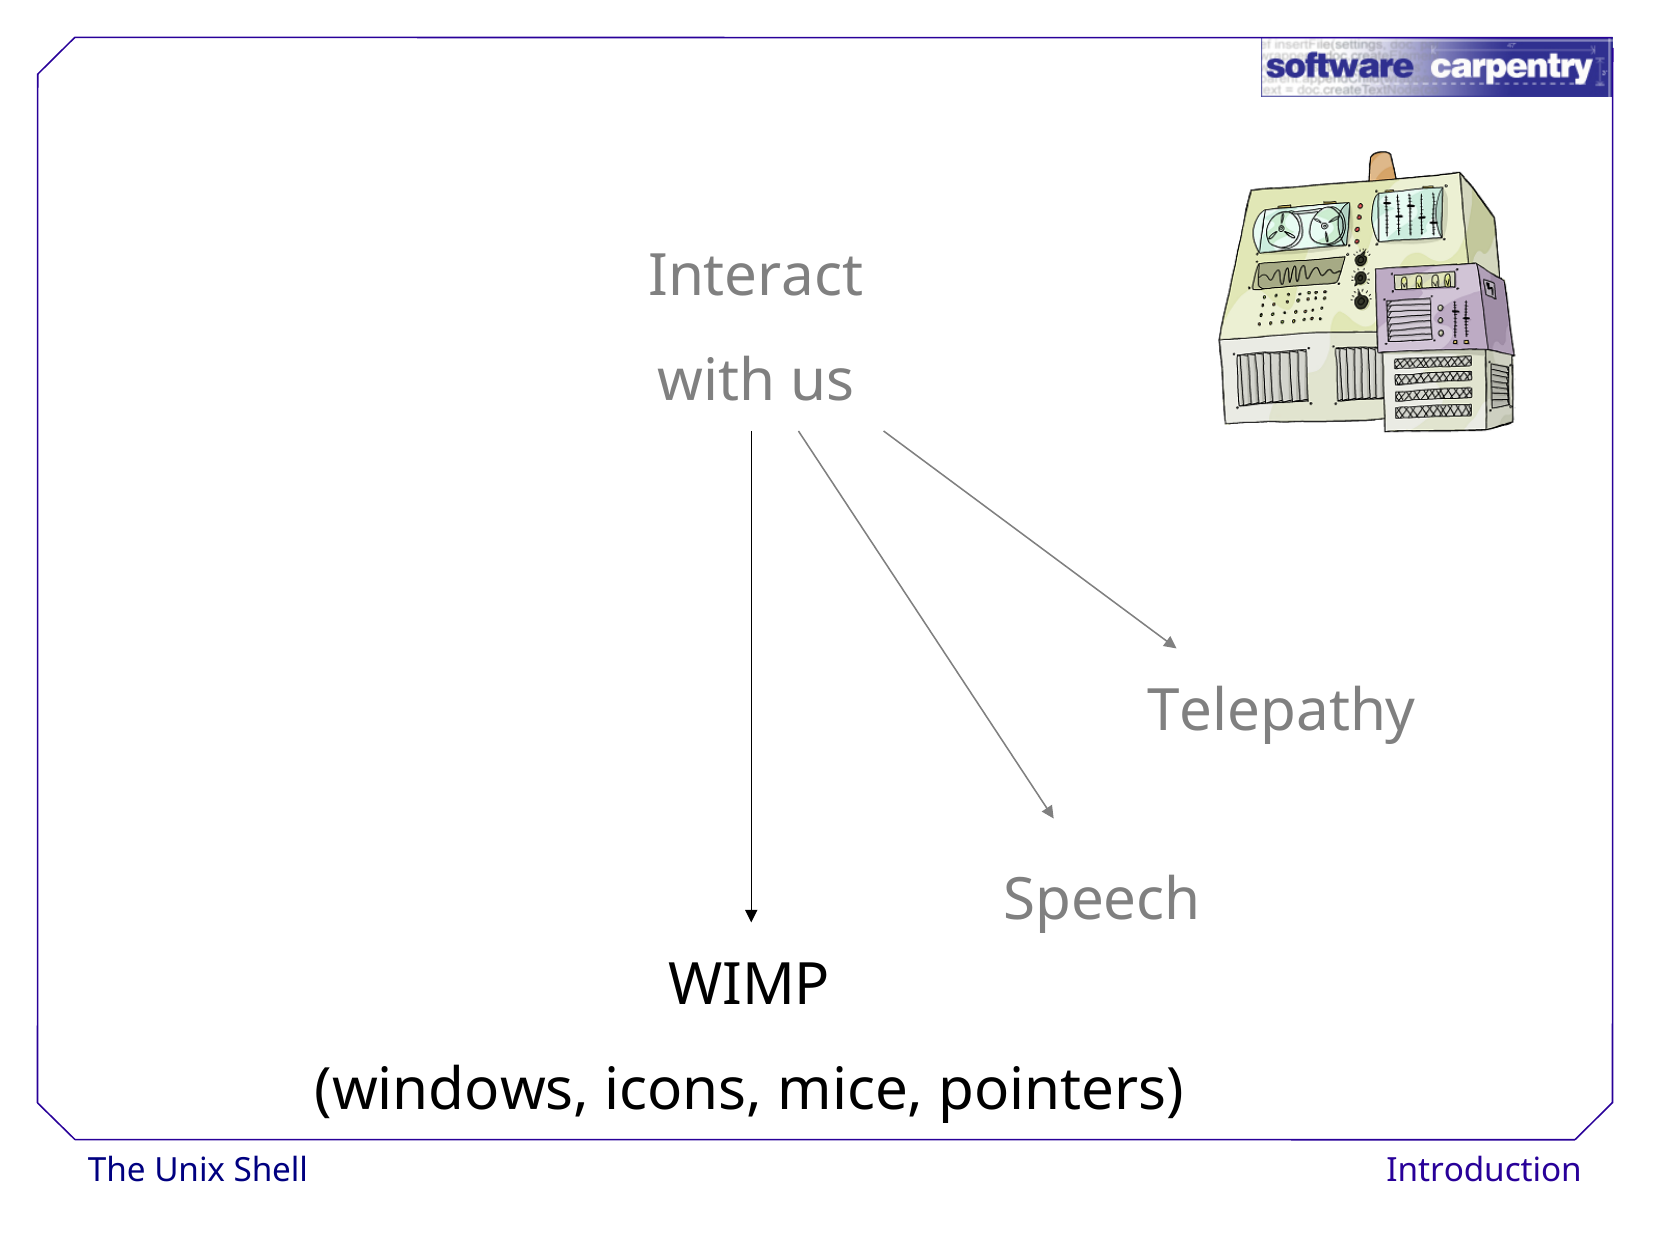

Interact
with us
Telepathy
Speech
WIMP
(windows, icons, mice, pointers)